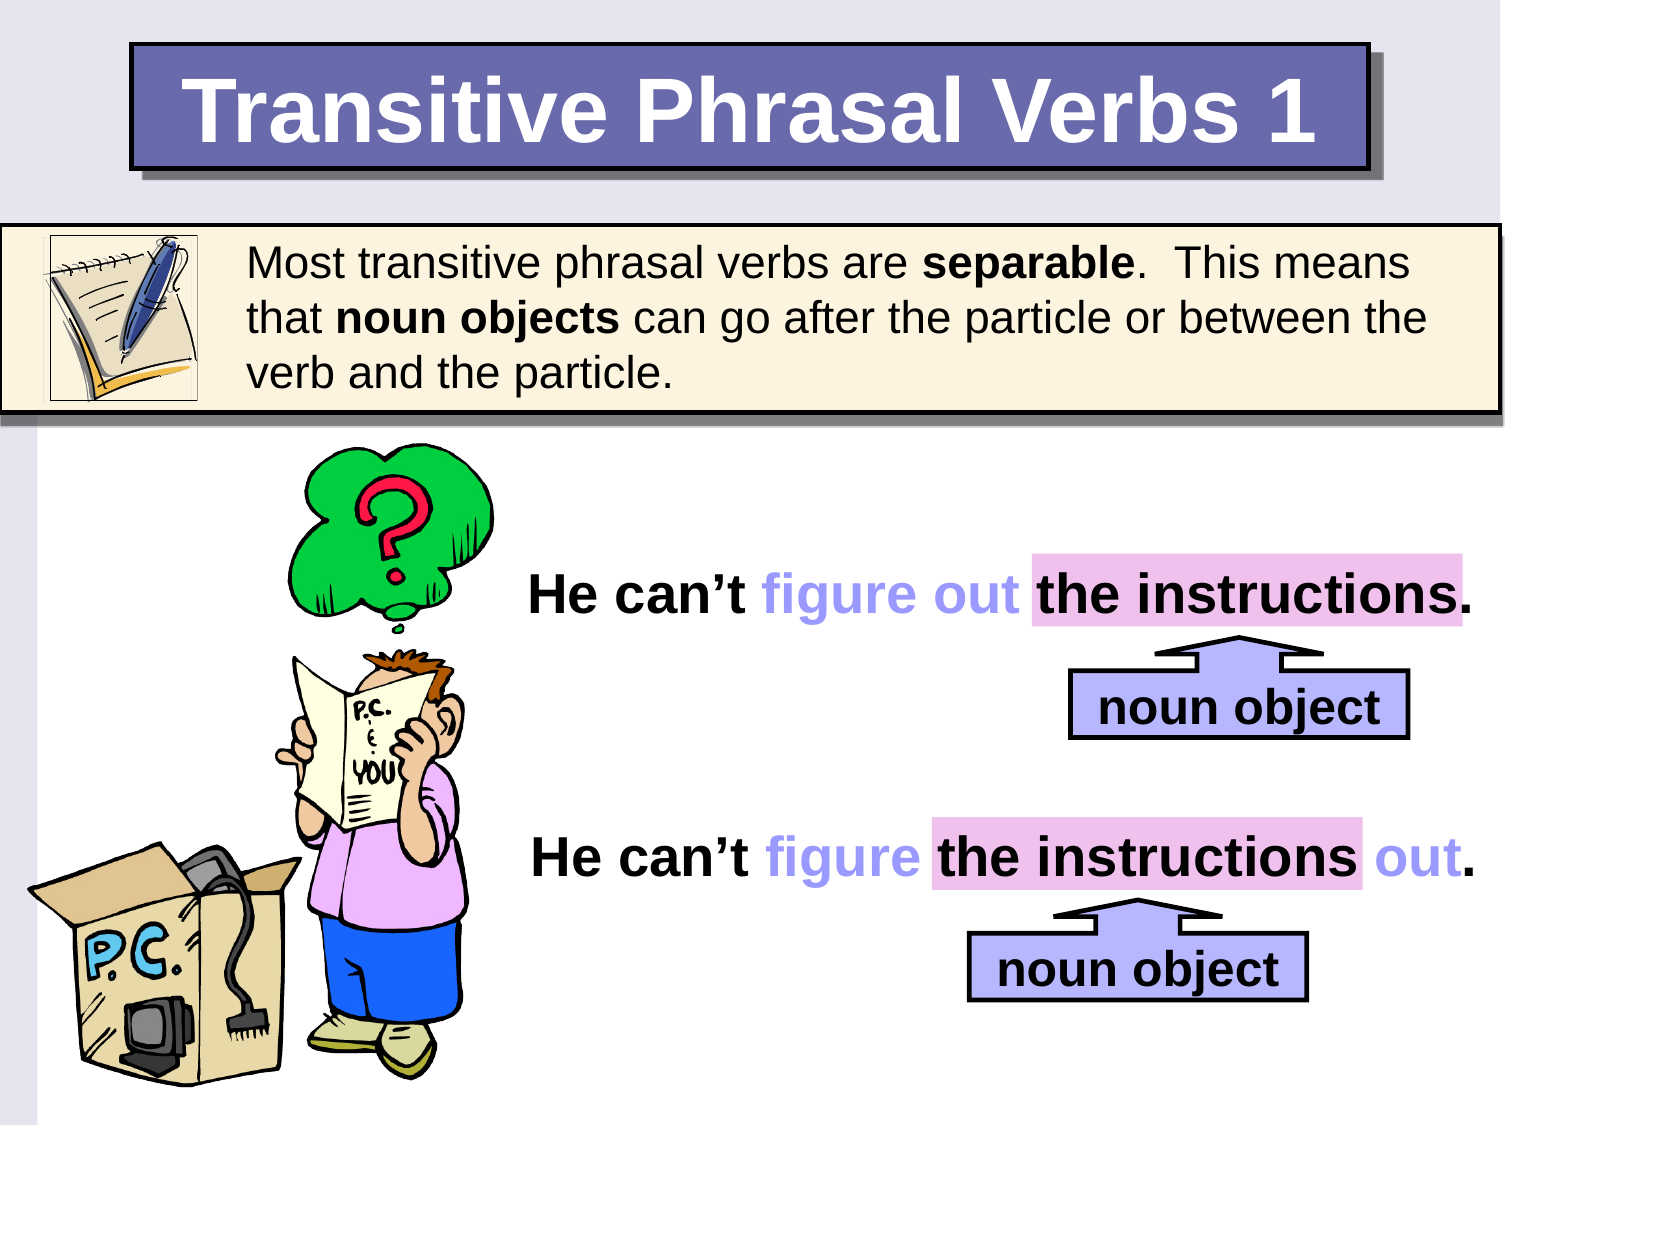

# Transitive Phrasal Verbs 1
Most transitive phrasal verbs are separable. This means that noun objects can go after the particle or between the verb and the particle.
He can’t figure out the instructions.
noun object
He can’t figure the instructions out.
noun object